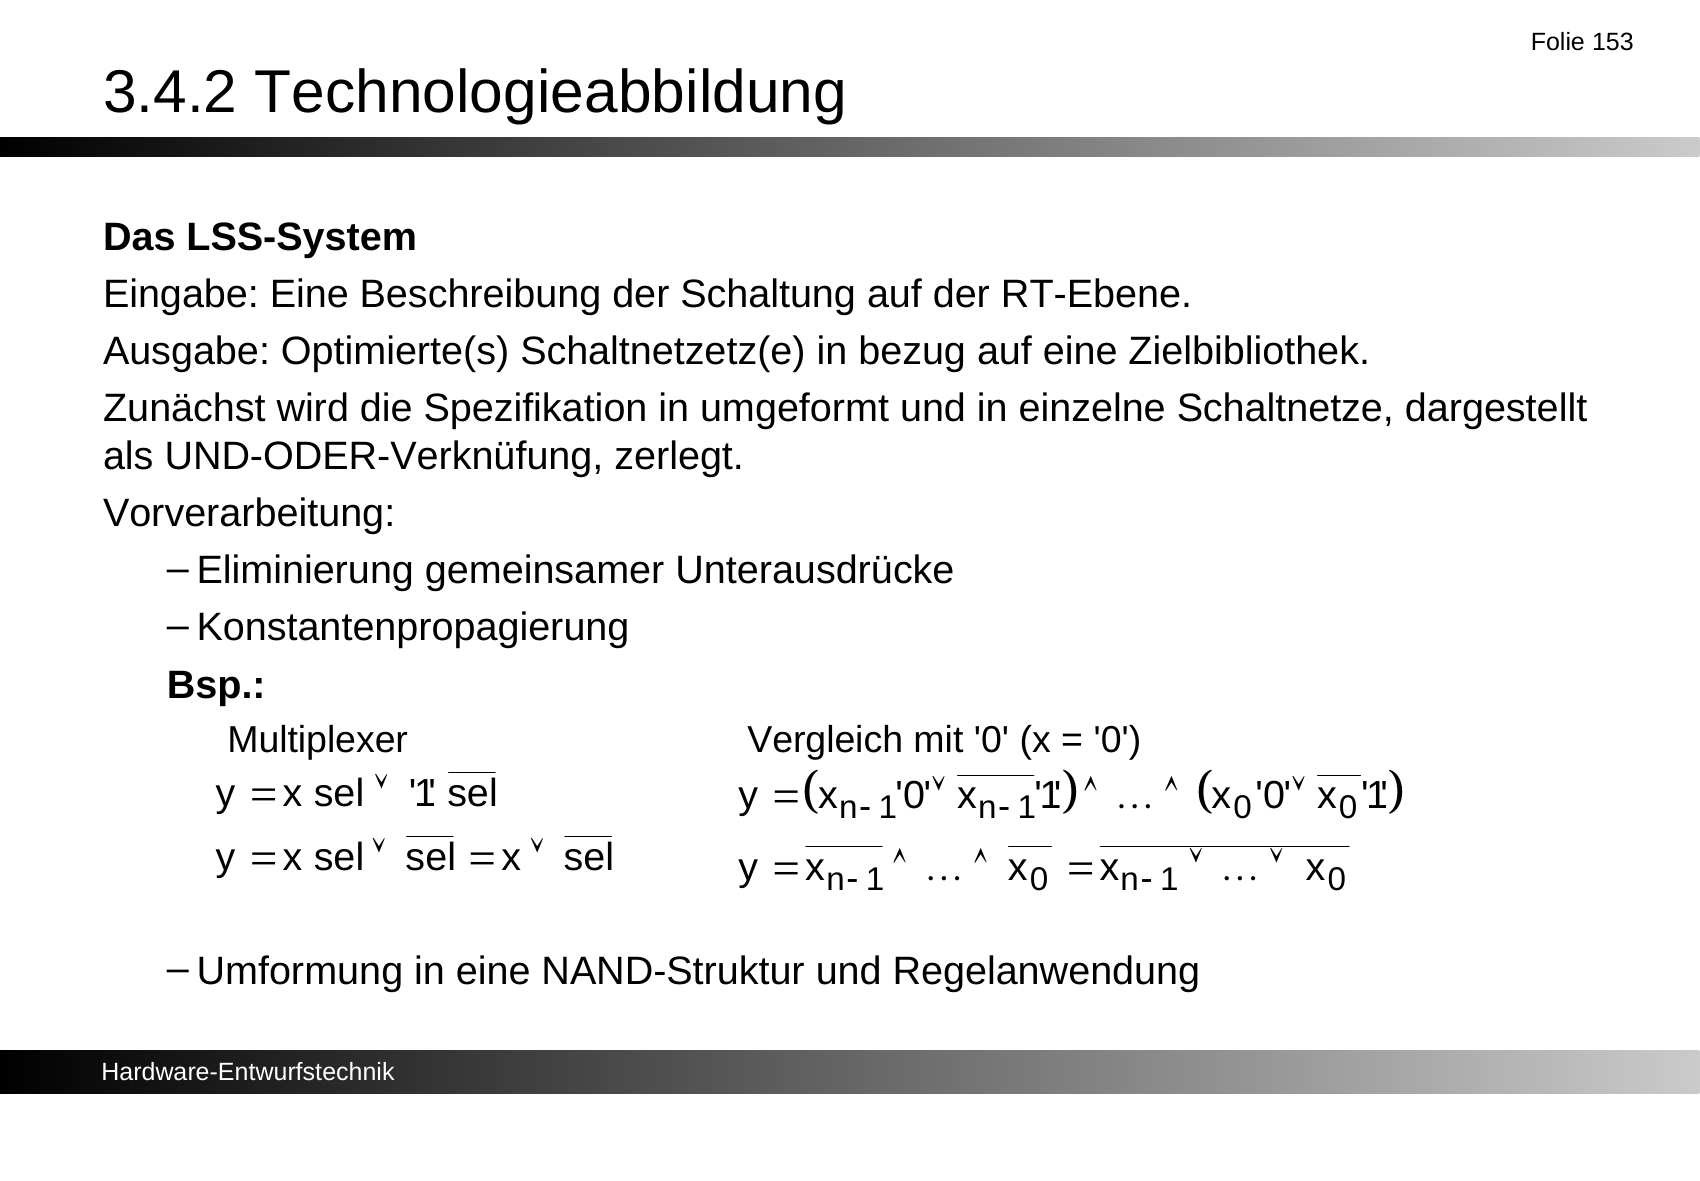

# 3.4.2 Technologieabbildung
Das LSS-System
Eingabe: Eine Beschreibung der Schaltung auf der RT-Ebene.
Ausgabe: Optimierte(s) Schaltnetzetz(e) in bezug auf eine Zielbibliothek.
Zunächst wird die Spezifikation in umgeformt und in einzelne Schaltnetze, dargestellt als UND-ODER-Verknüfung, zerlegt.
Vorverarbeitung:
Eliminierung gemeinsamer Unterausdrücke
Konstantenpropagierung
Bsp.:
Umformung in eine NAND-Struktur und Regelanwendung
Multiplexer
Vergleich mit '0' (x = '0')